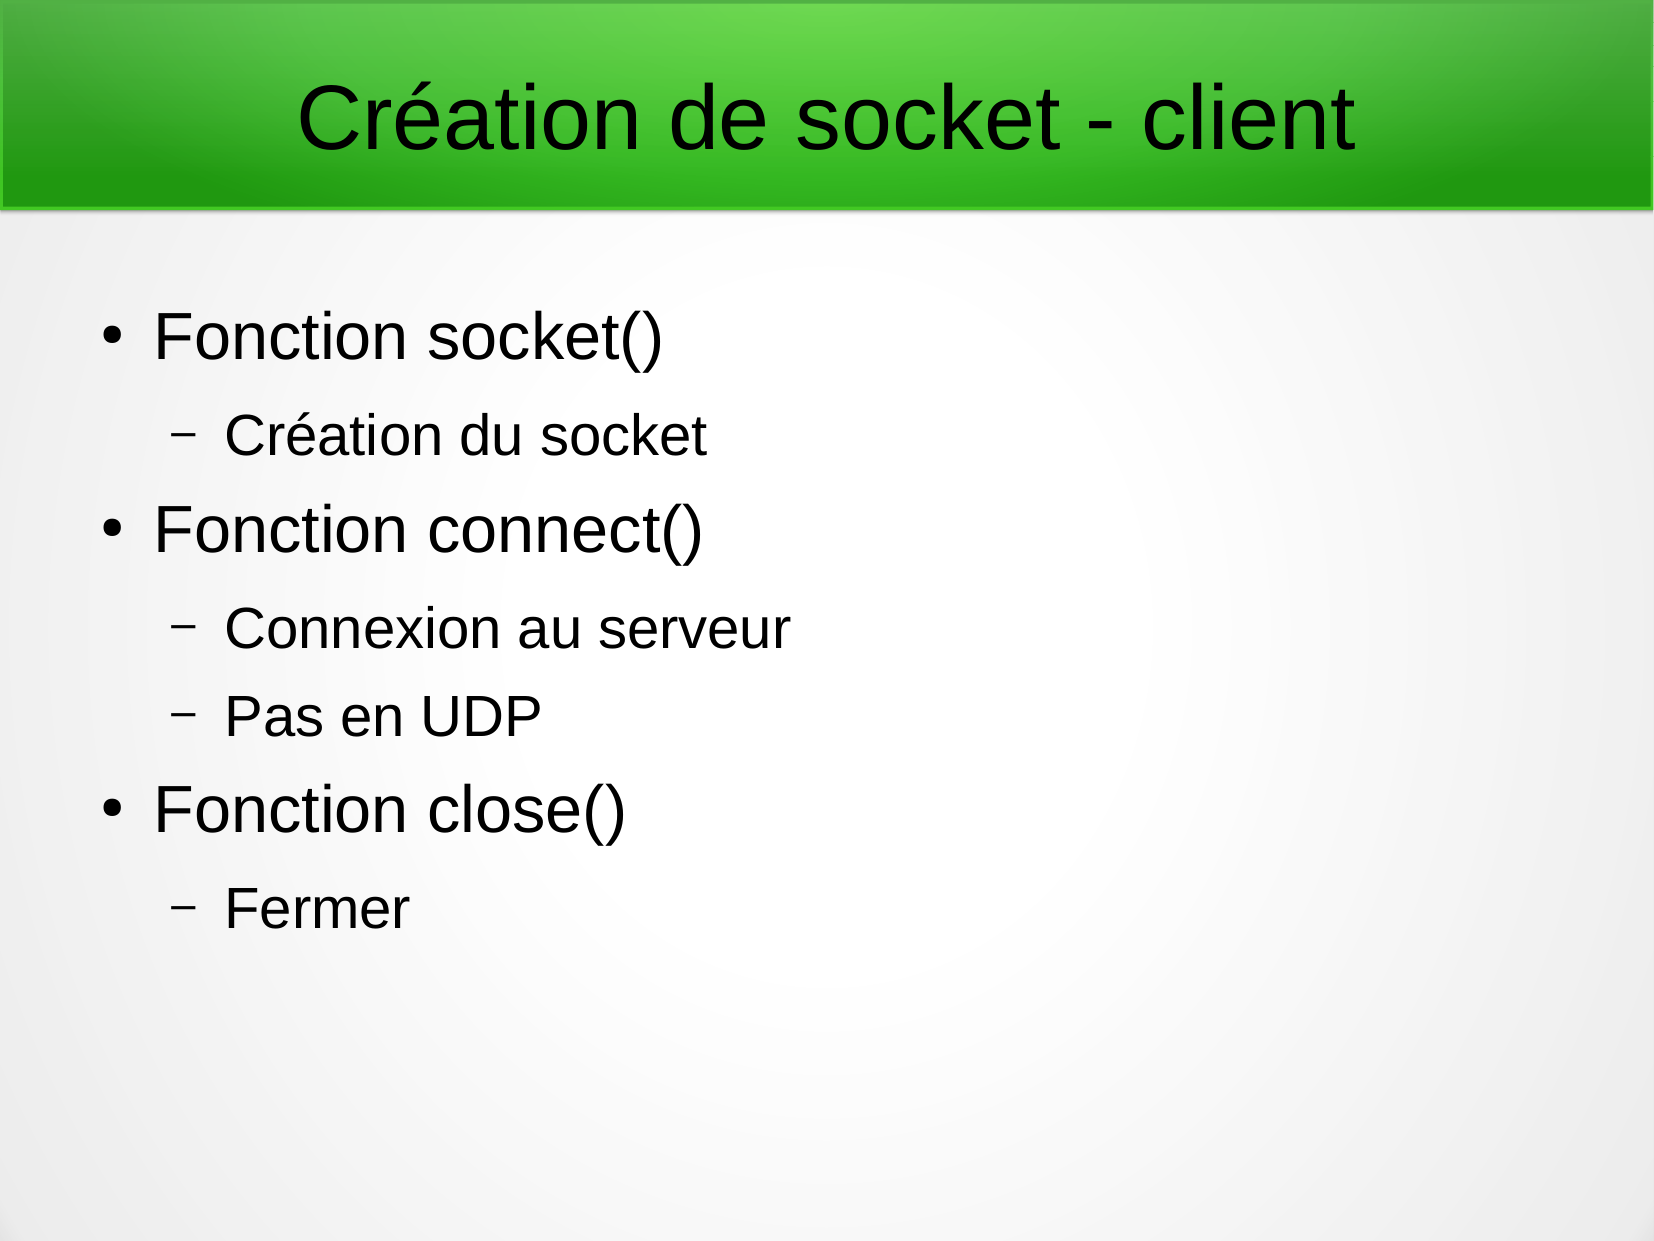

# Création de socket - client
Fonction socket()
Création du socket
Fonction connect()
Connexion au serveur
Pas en UDP
Fonction close()
Fermer